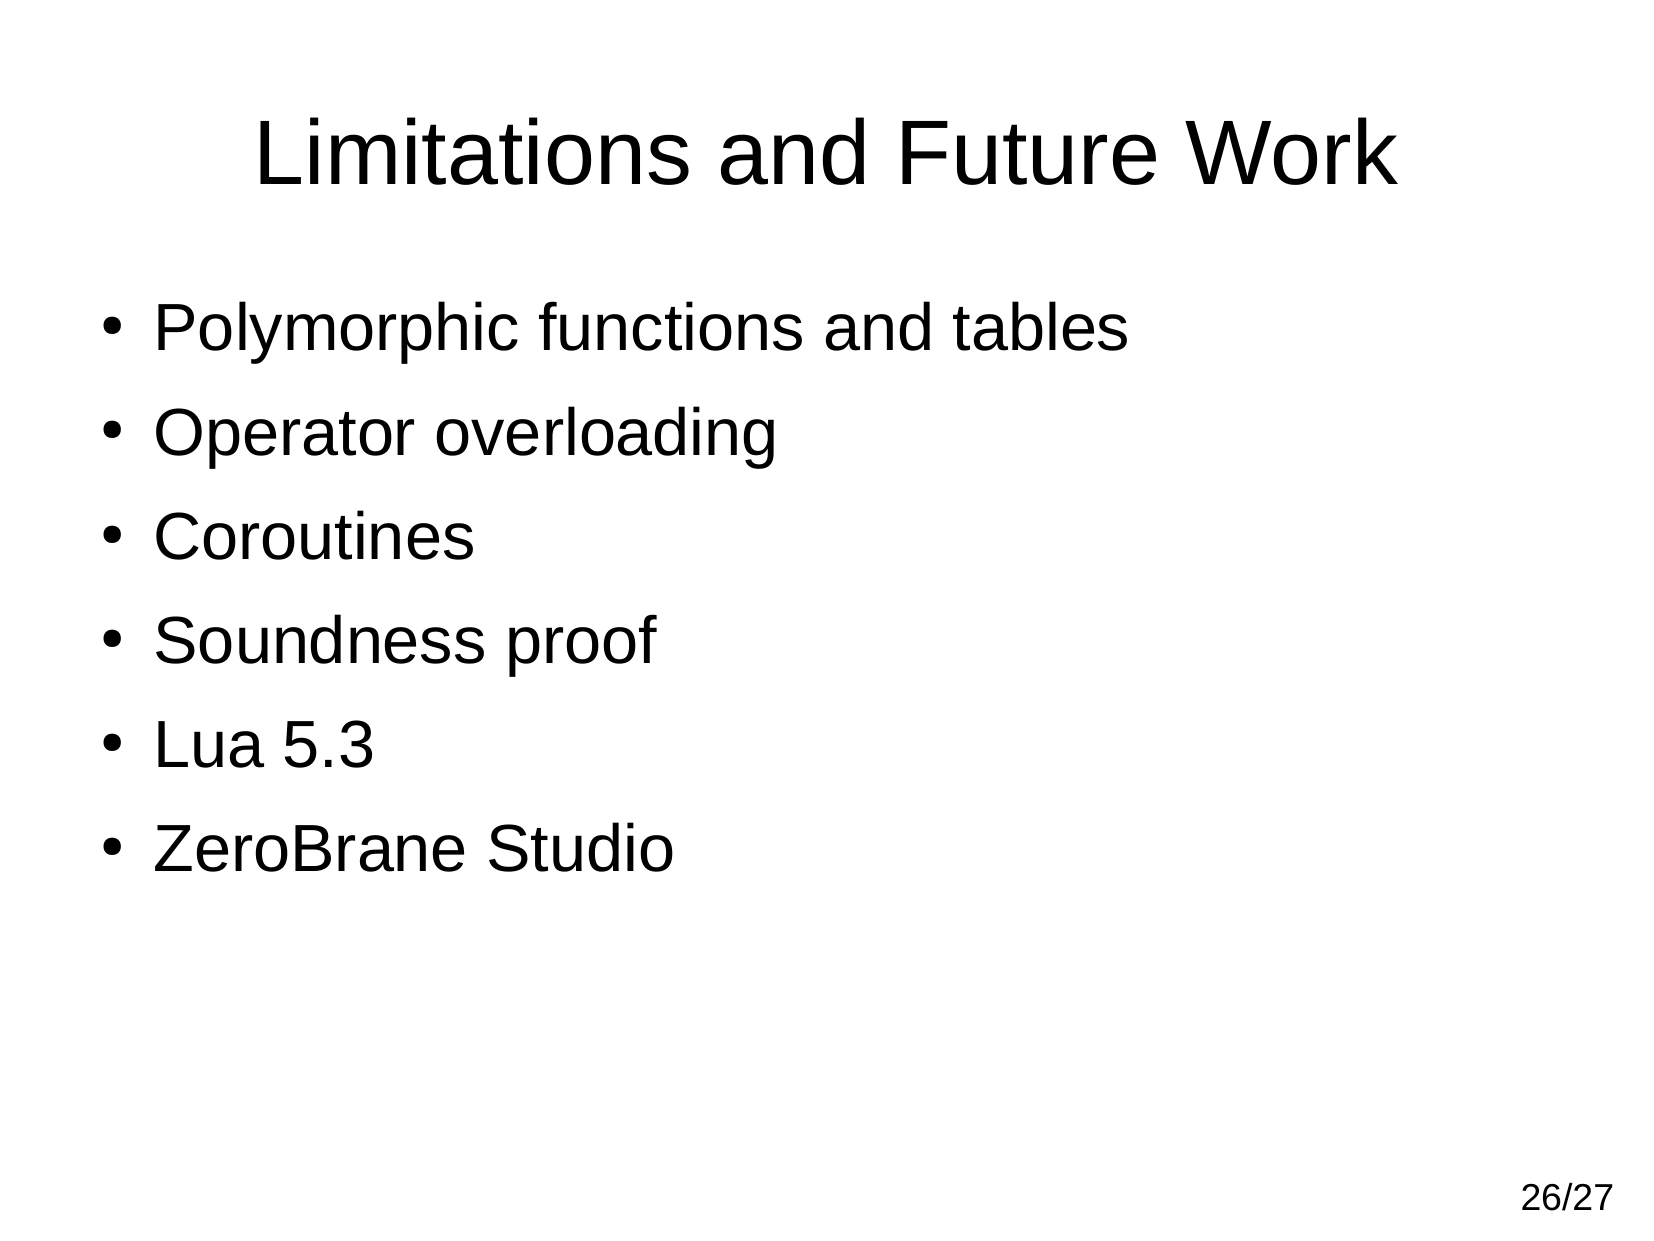

# Limitations and Future Work
Polymorphic functions and tables
Operator overloading
Coroutines
Soundness proof
Lua 5.3
ZeroBrane Studio
 26/27